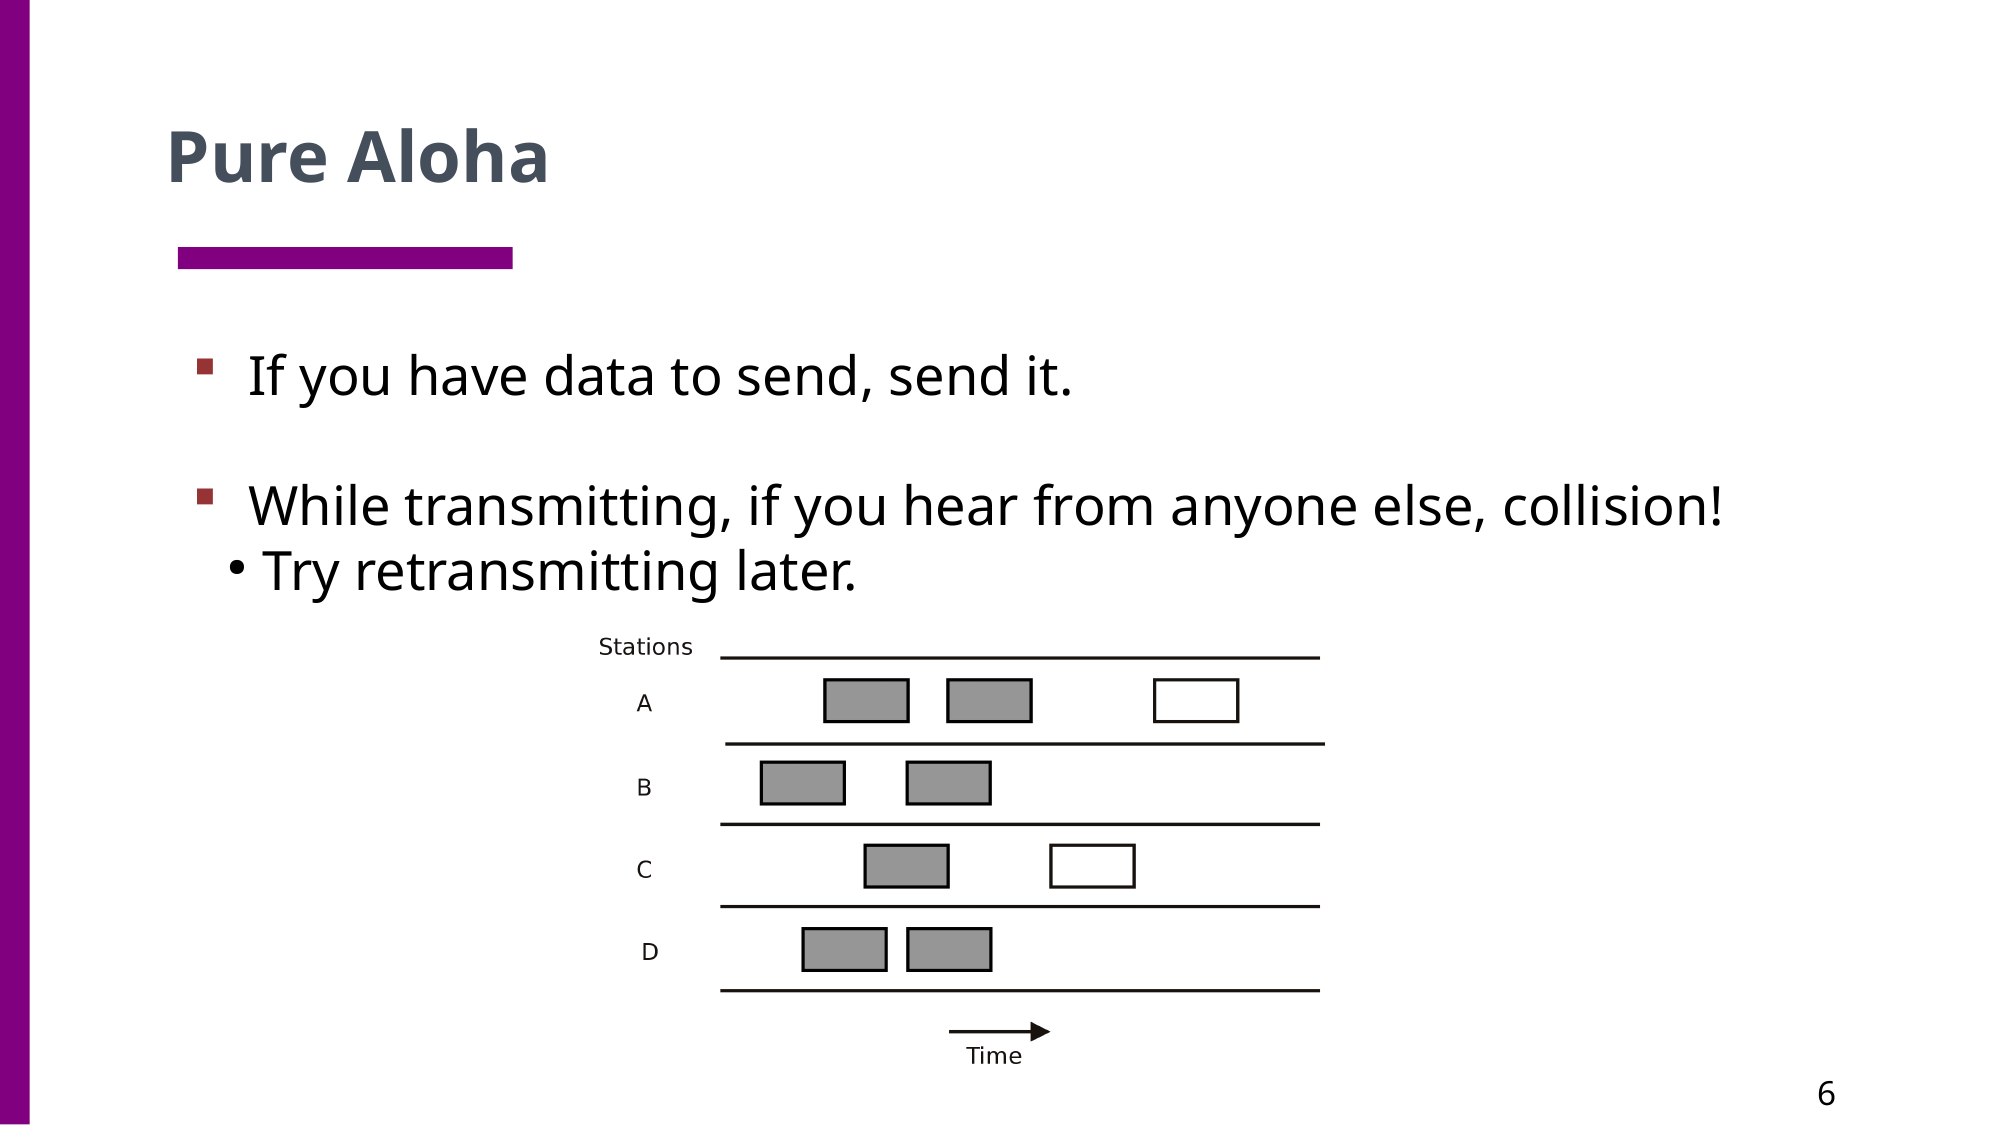

Pure Aloha
If you have data to send, send it.
While transmitting, if you hear from anyone else, collision!
Try retransmitting later.